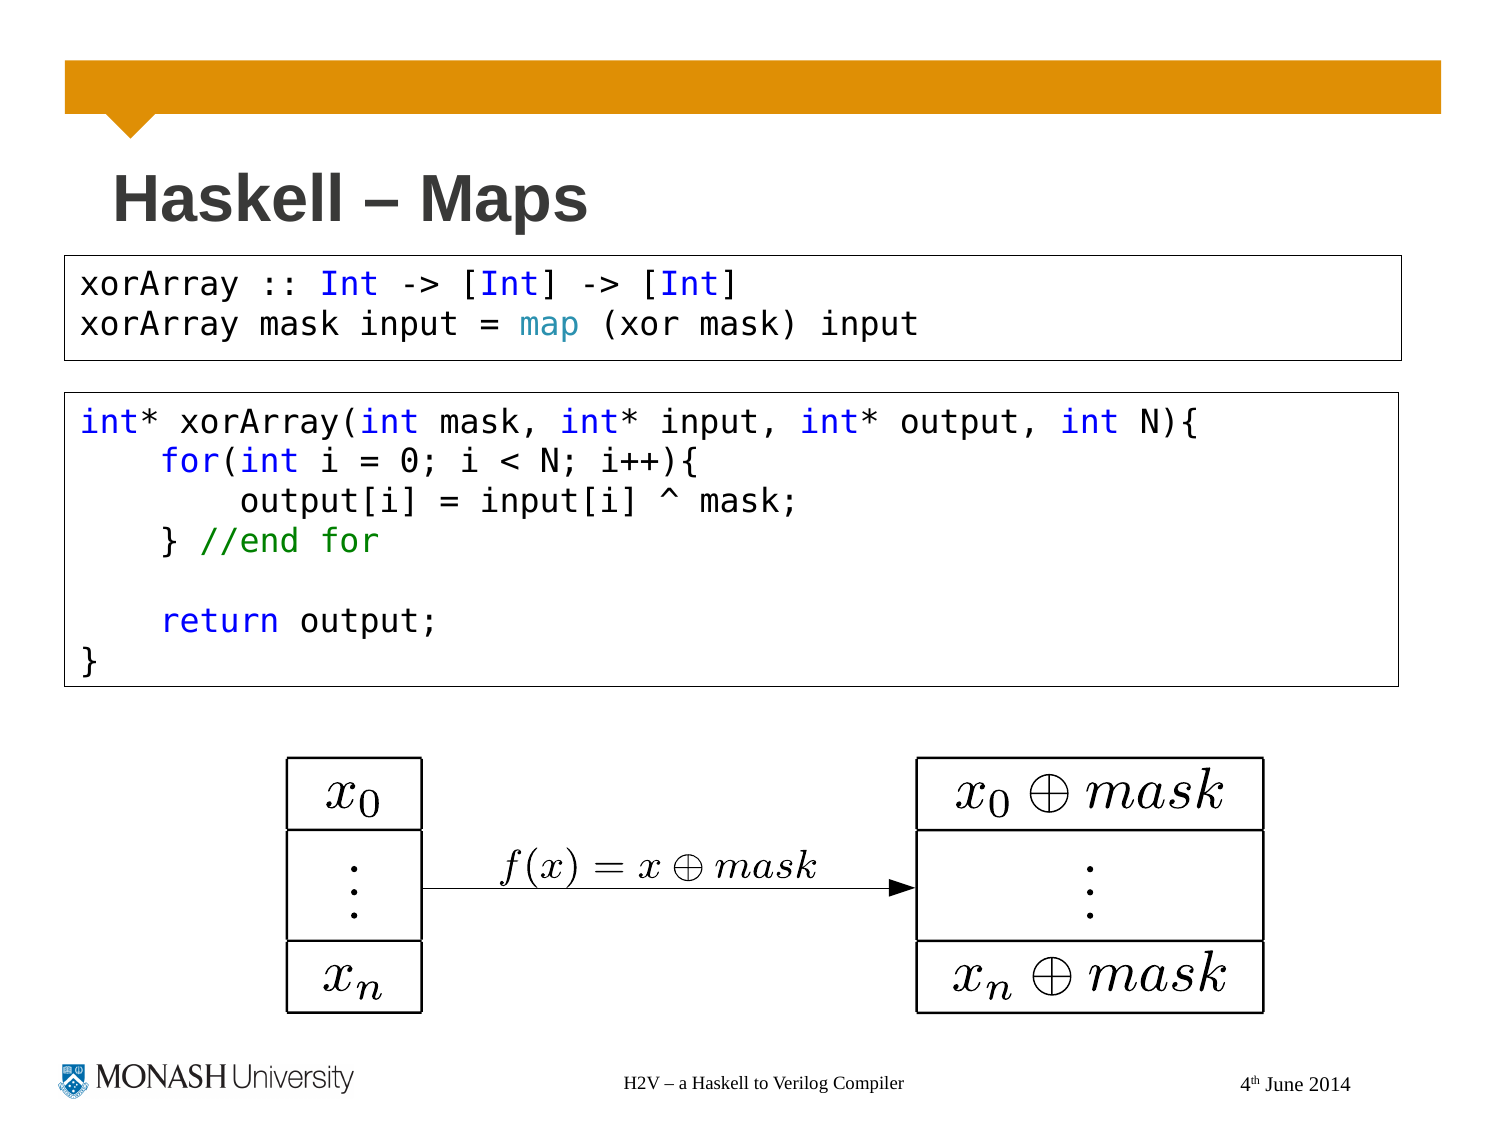

# Haskell – Maps
xorArray :: Int -> [Int] -> [Int]
xorArray mask input = map (xor mask) input
int* xorArray(int mask, int* input, int* output, int N){
 for(int i = 0; i < N; i++){
 output[i] = input[i] ^ mask;
 } //end for
 return output;
}